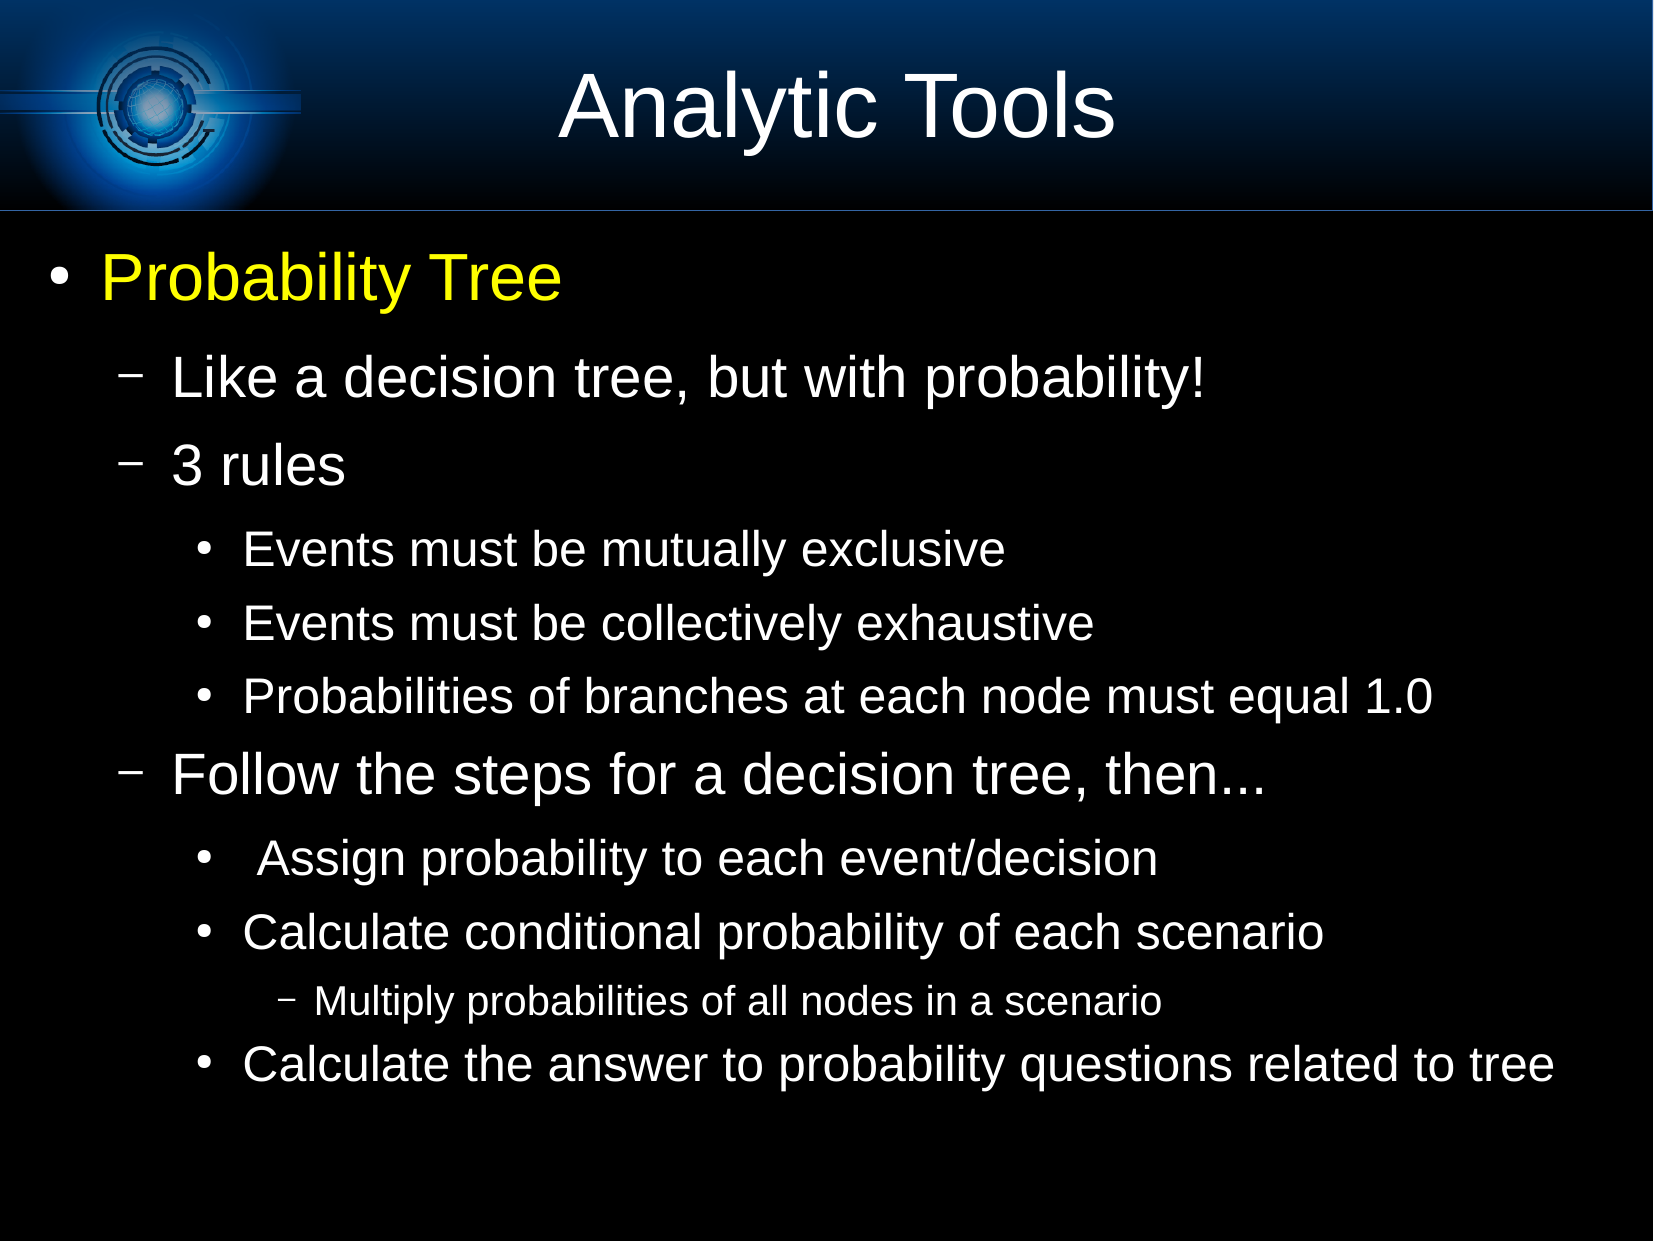

# Analytic Tools
Probability Tree
Like a decision tree, but with probability!
3 rules
Events must be mutually exclusive
Events must be collectively exhaustive
Probabilities of branches at each node must equal 1.0
Follow the steps for a decision tree, then...
 Assign probability to each event/decision
Calculate conditional probability of each scenario
Multiply probabilities of all nodes in a scenario
Calculate the answer to probability questions related to tree